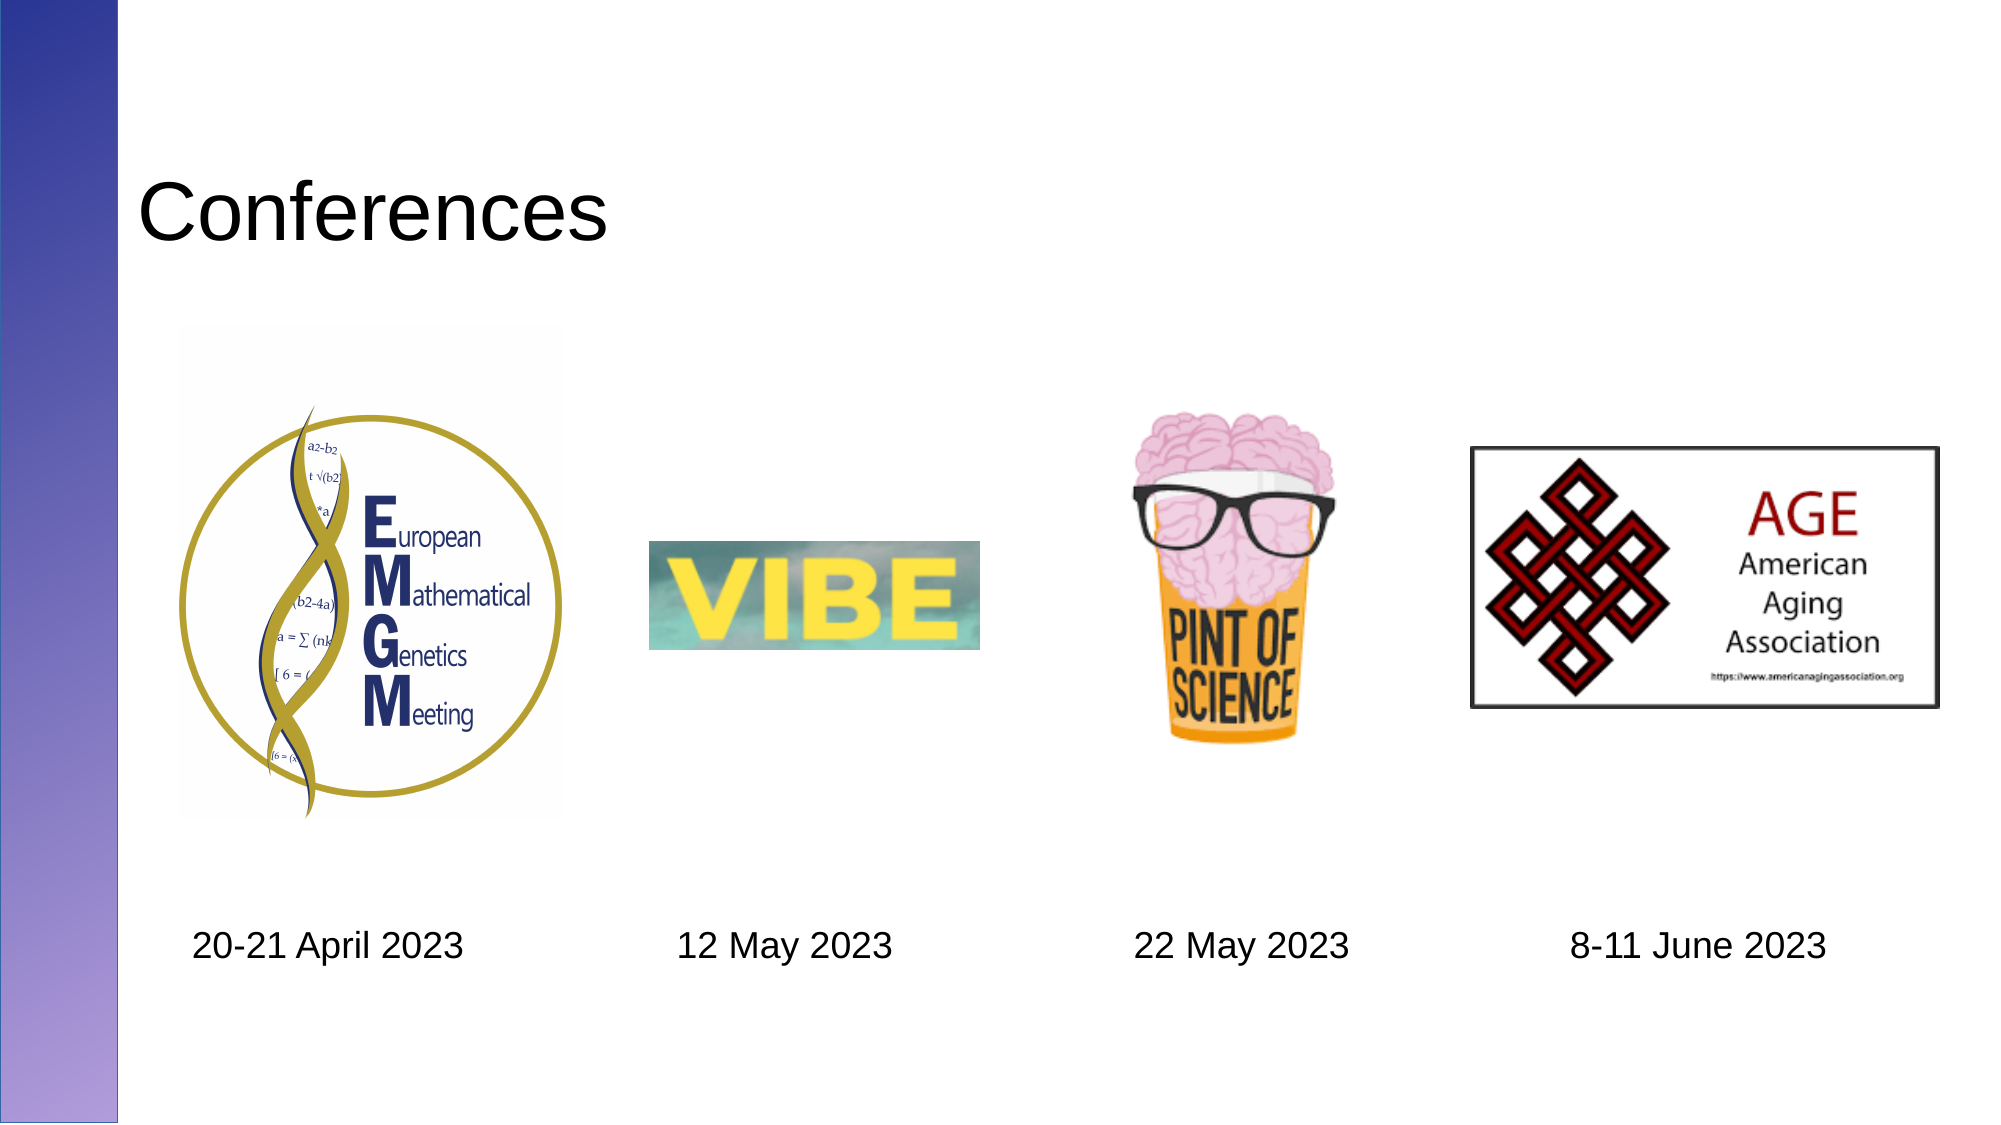

# Conferences
20-21 April 2023
12 May 2023
22 May 2023
8-11 June 2023